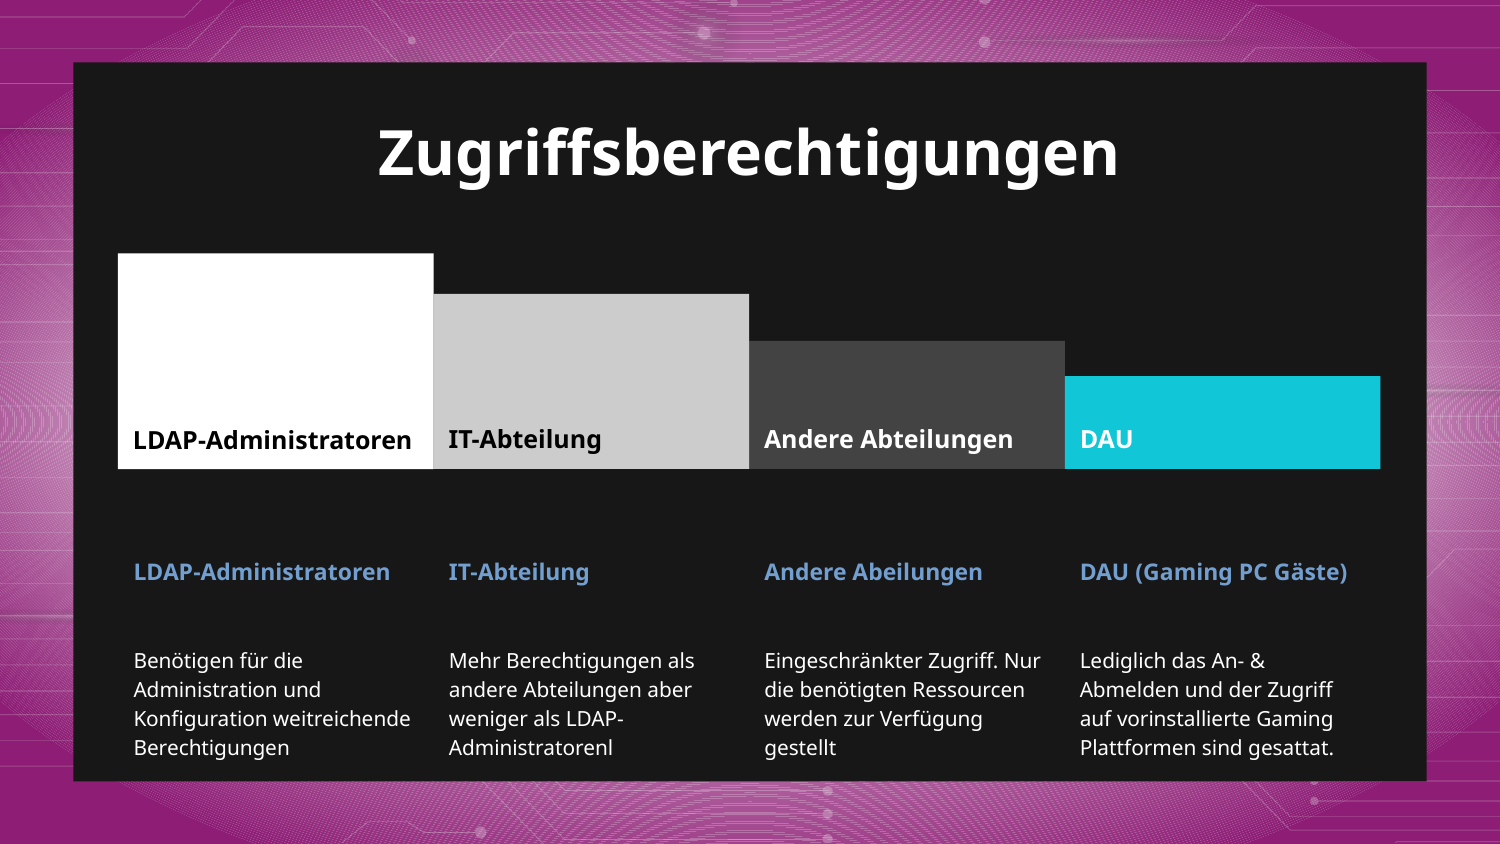

# Zugriffsberechtigungen
LDAP-Administratoren
LDAP-Administratoren
Benötigen für die Administration und Konfiguration weitreichende Berechtigungen
IT-Abteilung
IT-Abteilung
Mehr Berechtigungen als andere Abteilungen aber weniger als LDAP-Administratorenl
Andere Abteilungen
Andere Abeilungen
Eingeschränkter Zugriff. Nur die benötigten Ressourcen werden zur Verfügung gestellt
DAU
DAU (Gaming PC Gäste)
Lediglich das An- & Abmelden und der Zugriff auf vorinstallierte Gaming Plattformen sind gesattat.